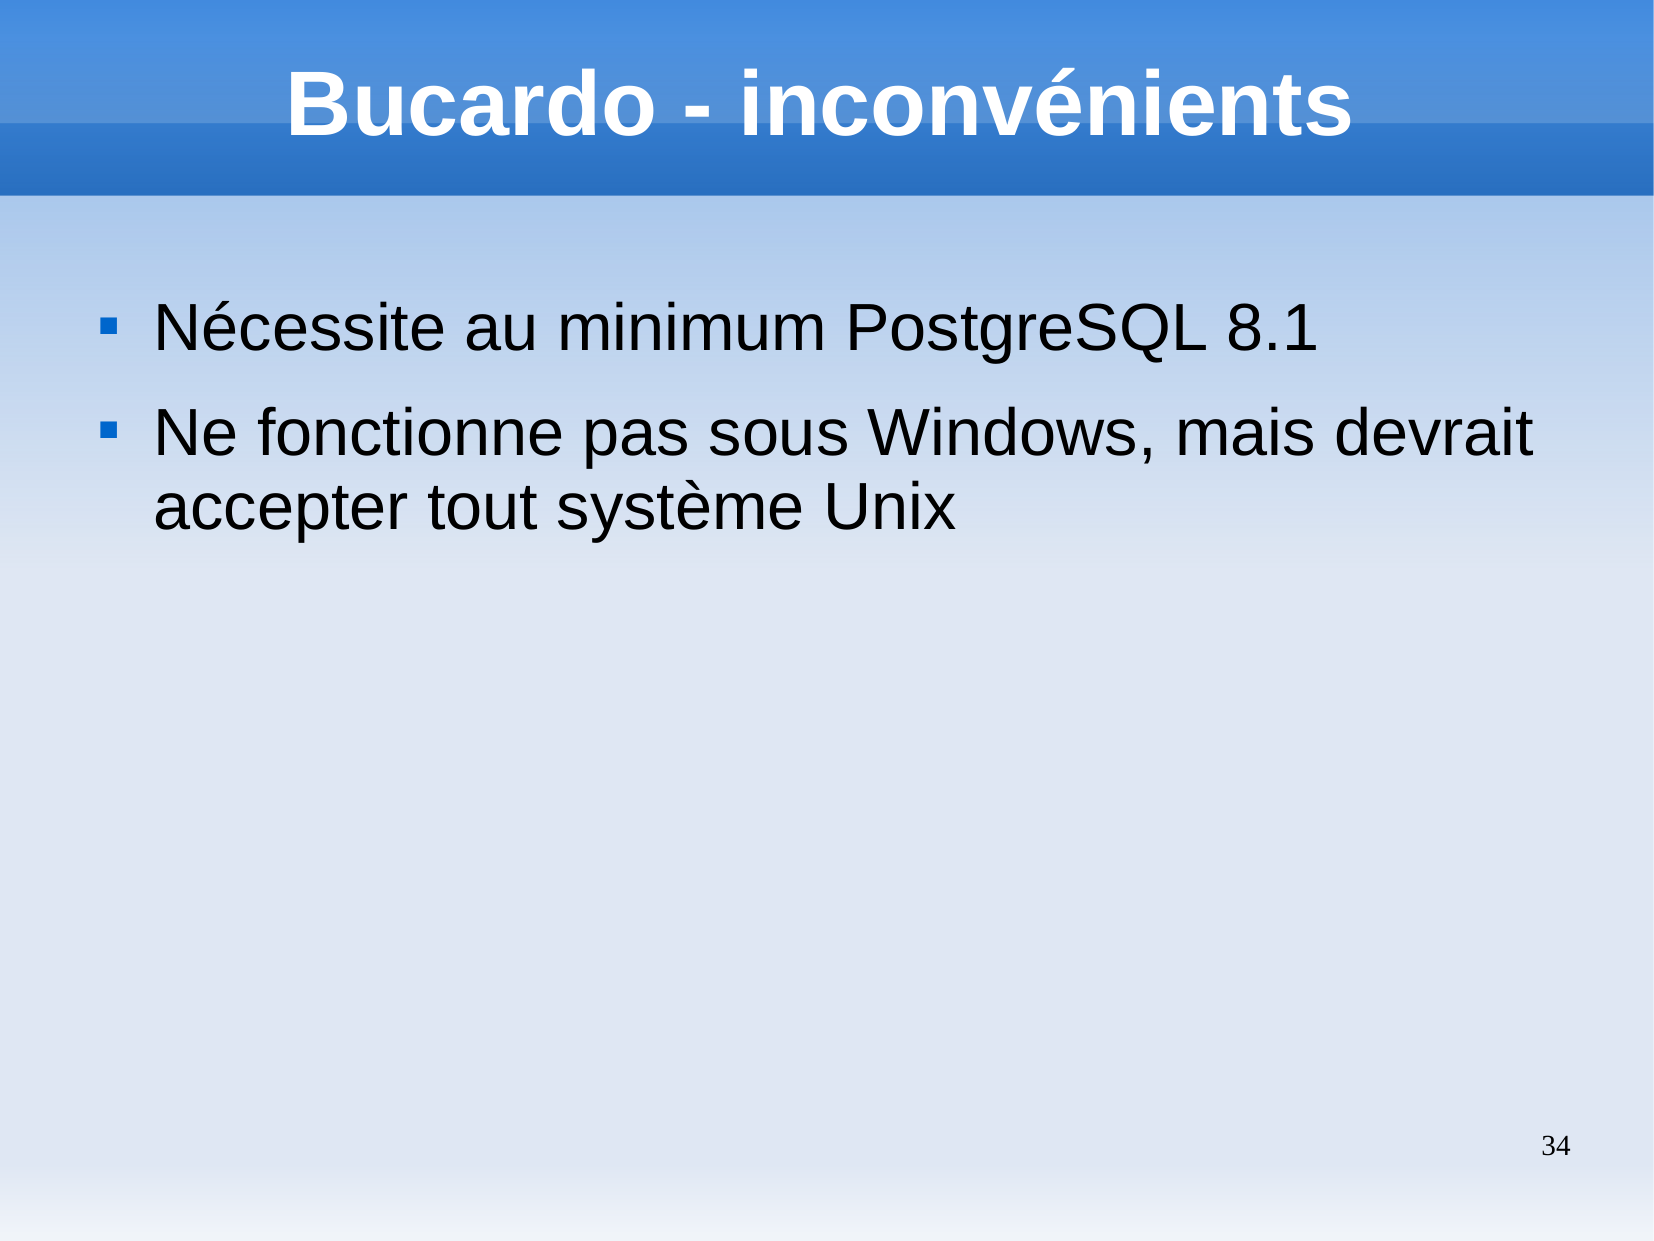

# Bucardo - inconvénients
Nécessite au minimum PostgreSQL 8.1
Ne fonctionne pas sous Windows, mais devrait accepter tout système Unix
34